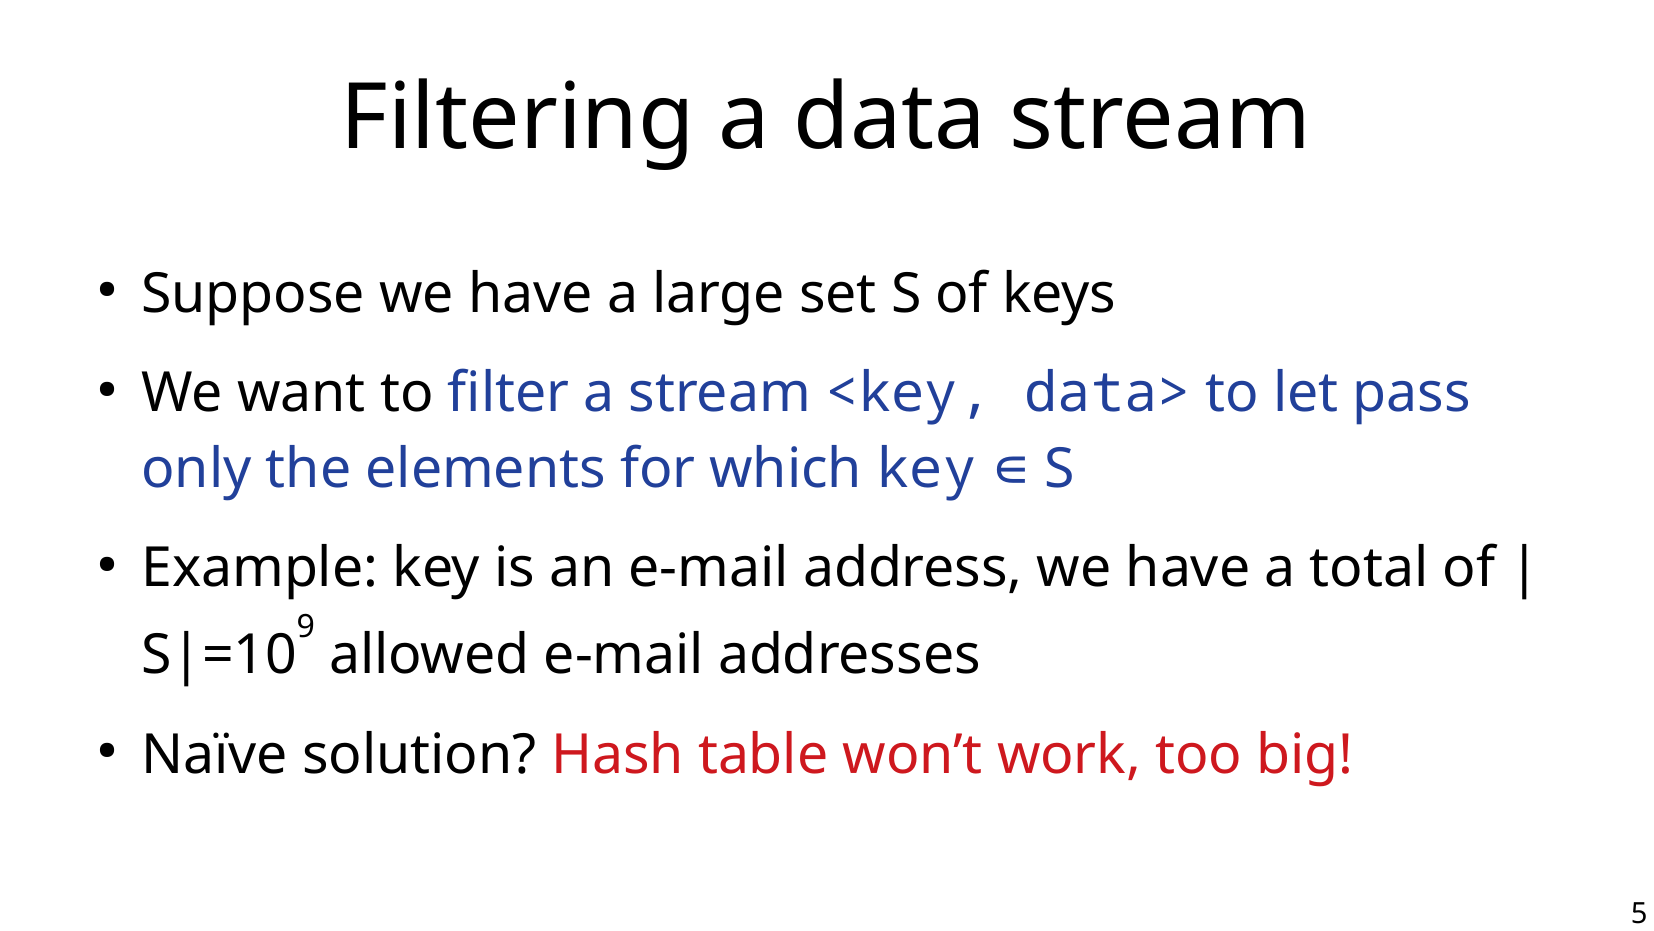

# Filtering a data stream
Suppose we have a large set S of keys
We want to filter a stream <key, data> to let pass only the elements for which key ∊ S
Example: key is an e-mail address, we have a total of |S|=109 allowed e-mail addresses
Naïve solution? Hash table won’t work, too big!
5